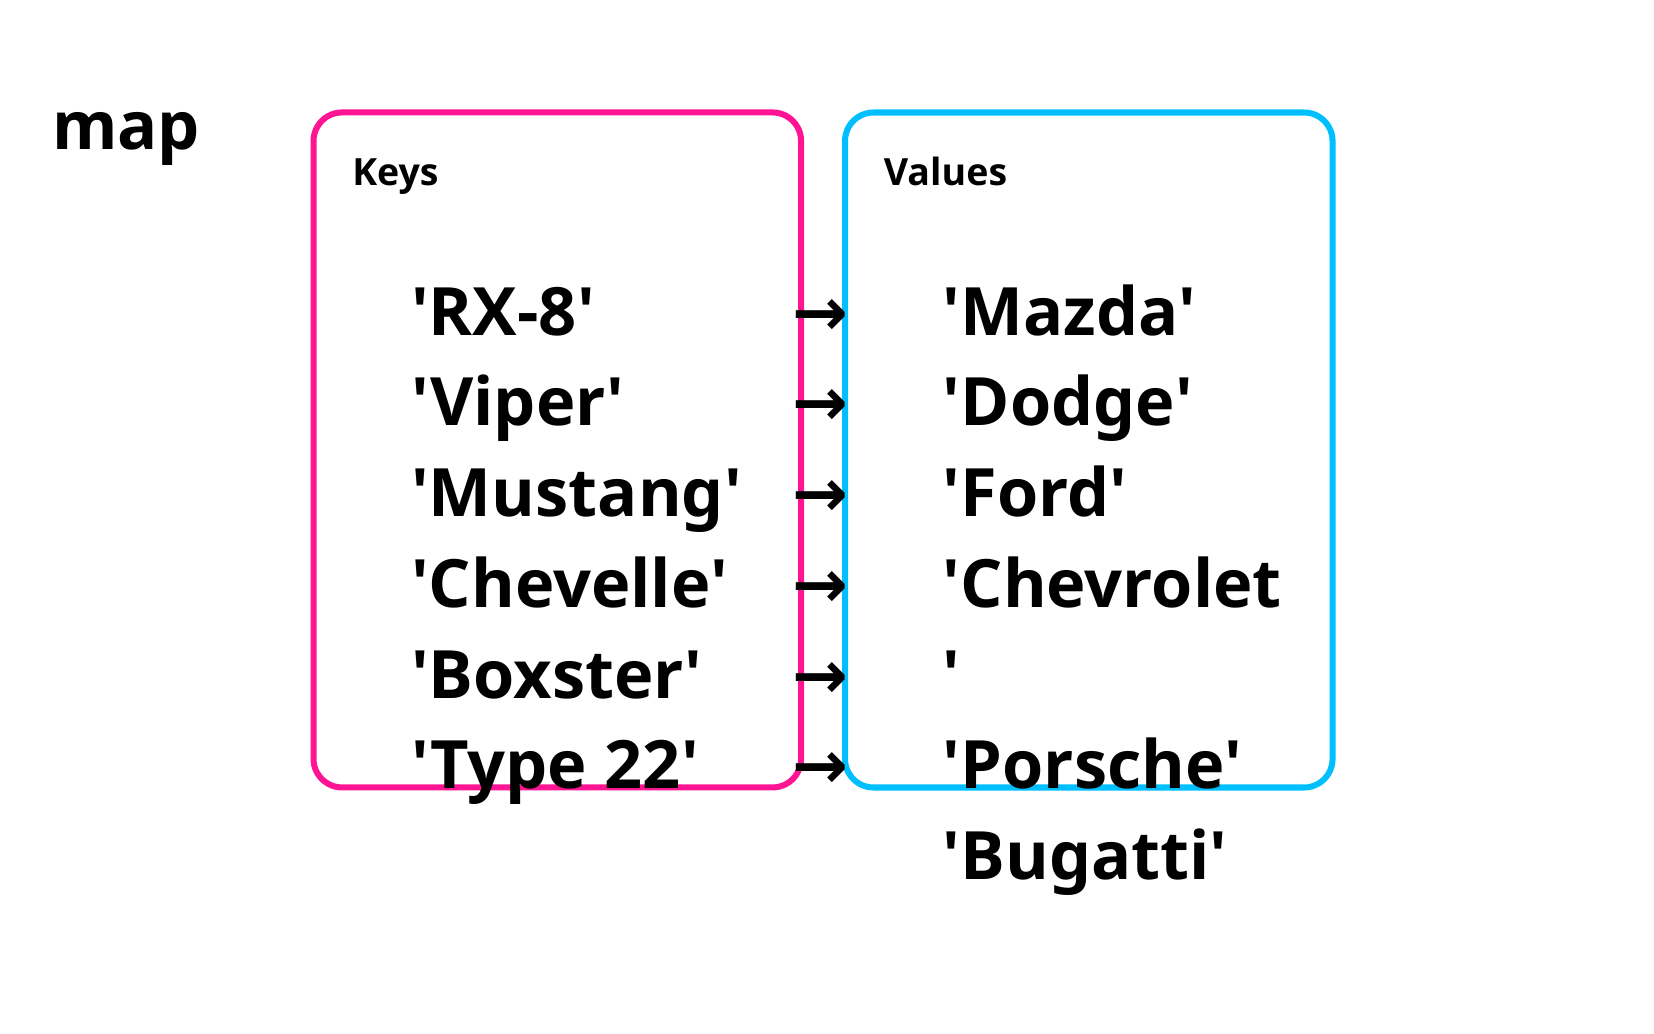

map
Keys
Values
'RX-8'
'Viper'
'Mustang'
'Chevelle'
'Boxster'
'Type 22'
→
→
→
→
→
→
'Mazda'
'Dodge'
'Ford'
'Chevrolet'
'Porsche'
'Bugatti'